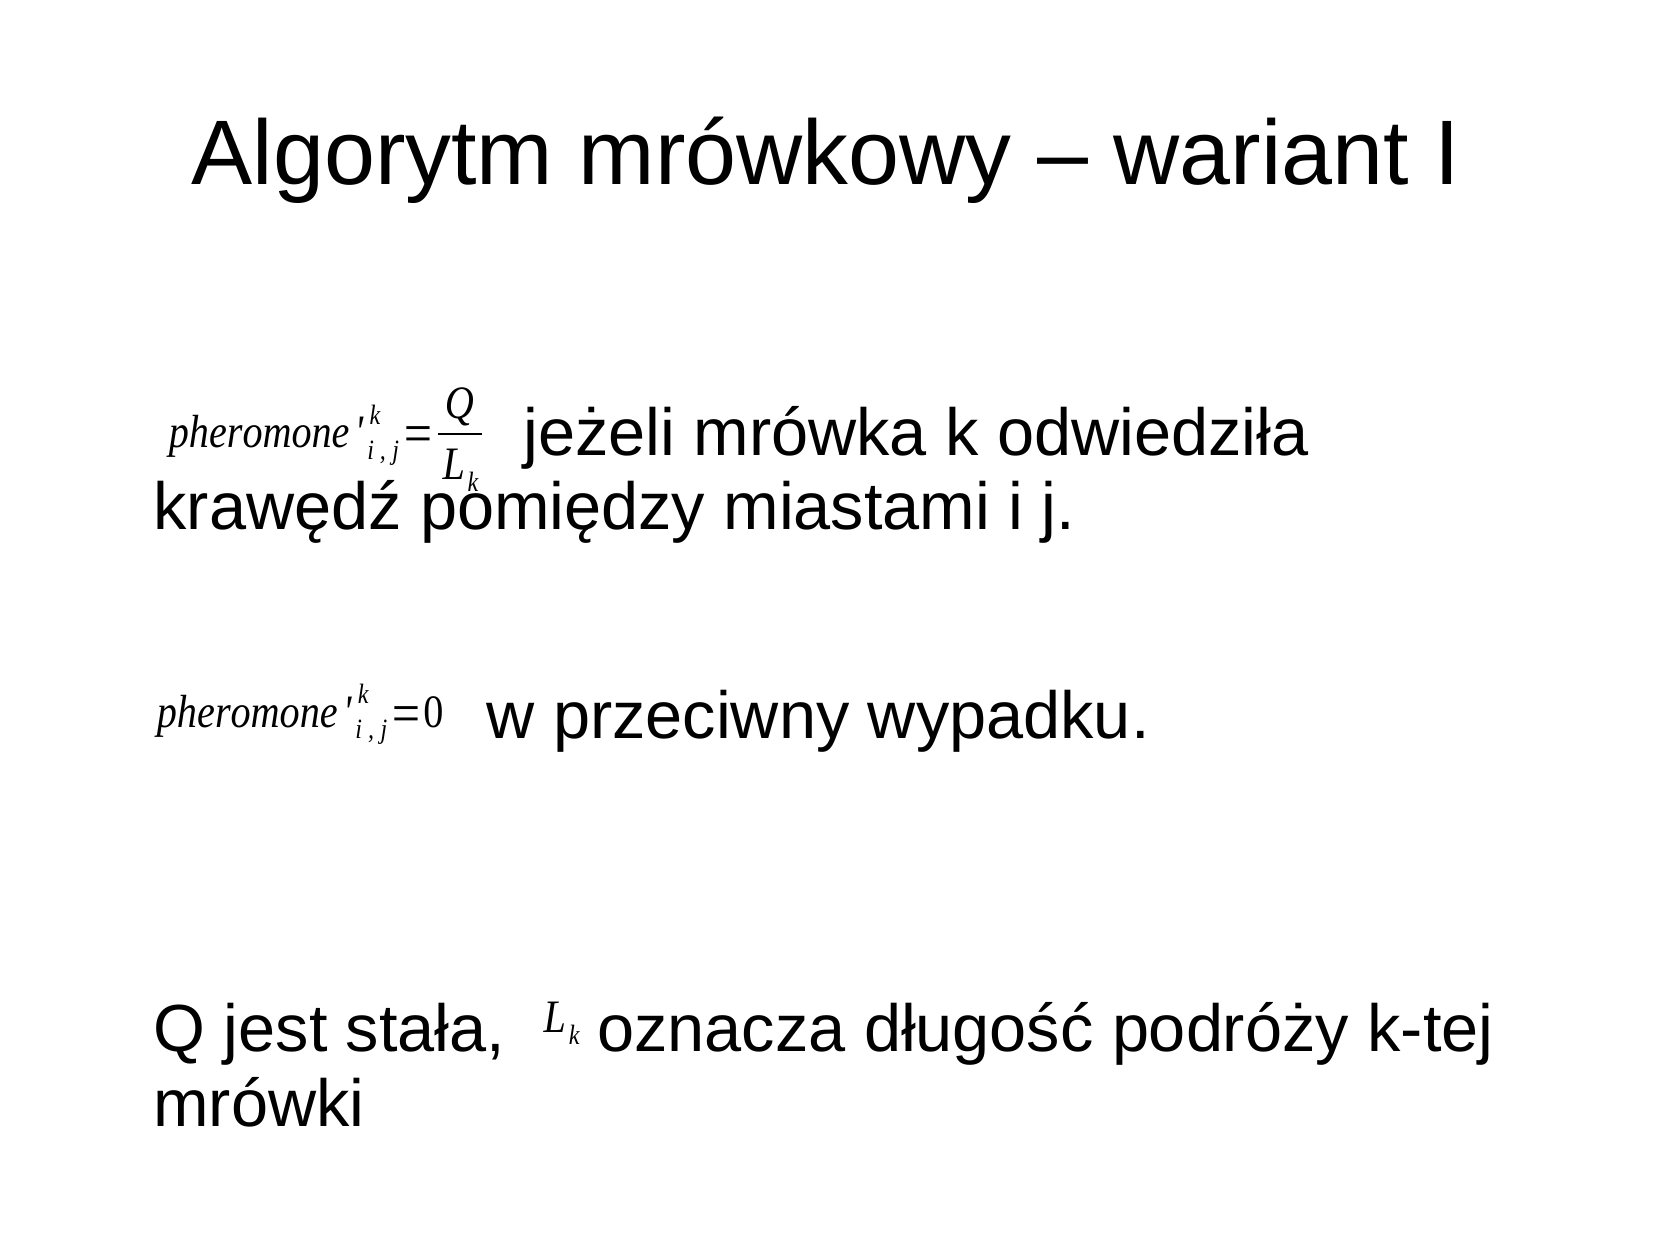

# Algorytm mrówkowy – wariant I
 jeżeli mrówka k odwiedziła krawędź pomiędzy miastami i j.
 w przeciwny wypadku.
Q jest stała, oznacza długość podróży k-tej mrówki